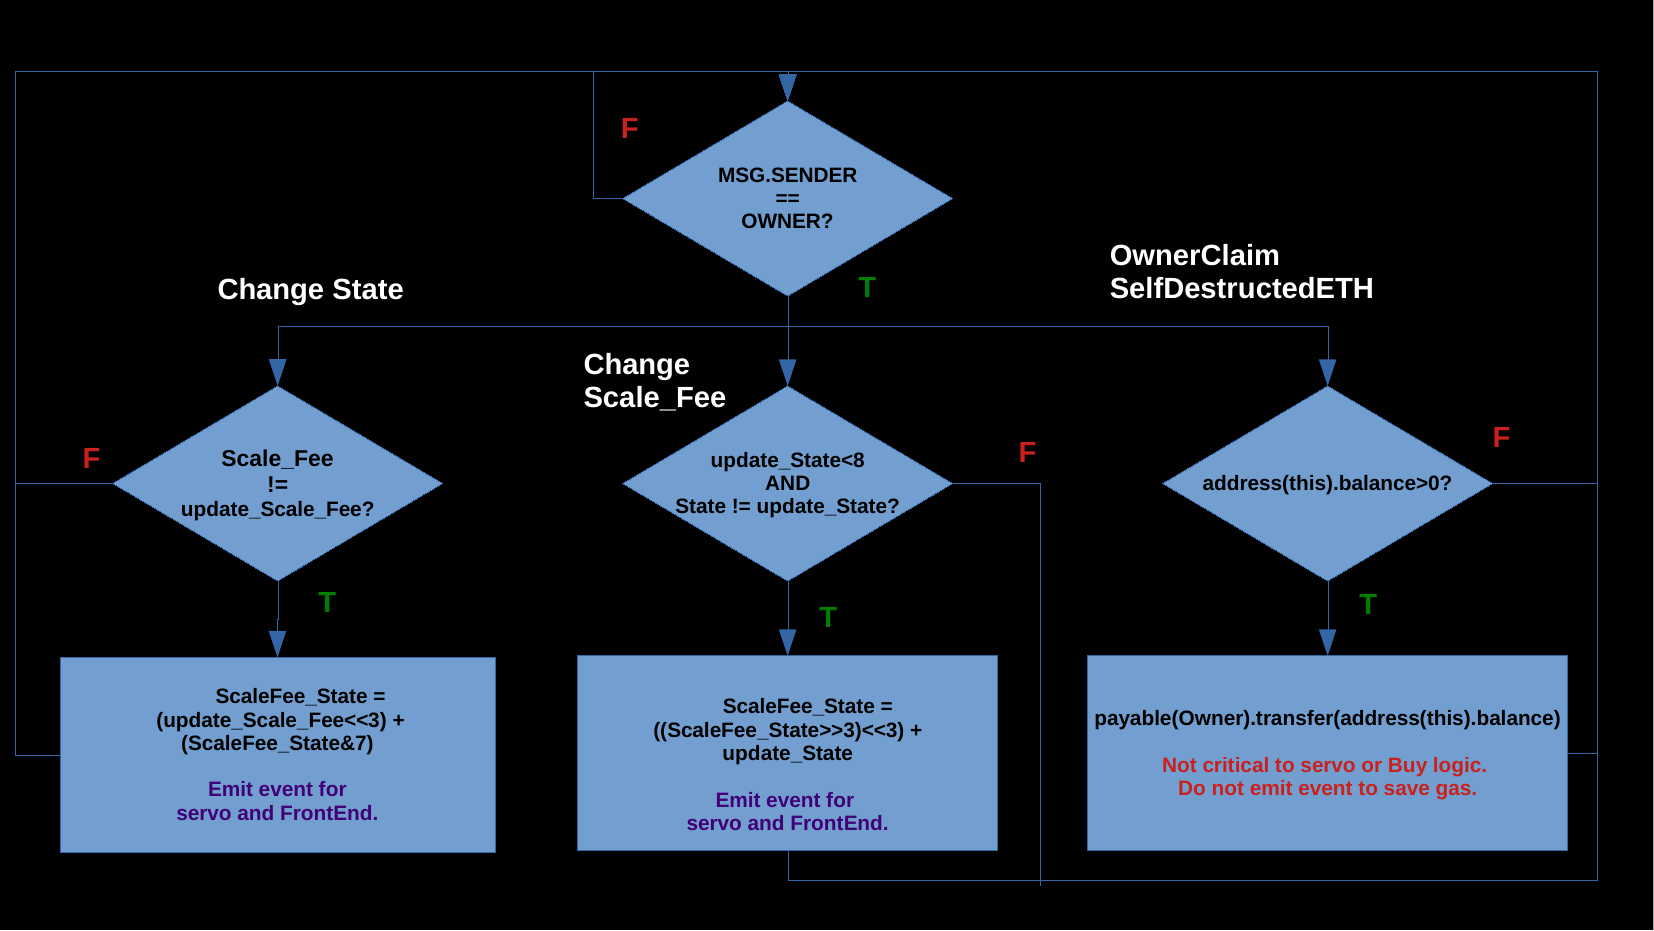

MSG.SENDER
==
OWNER?
F
OwnerClaim
SelfDestructedETH
T
Change State
Change Scale_Fee
Scale_Fee
!=
update_Scale_Fee?
update_State<8
AND
State != update_State?
address(this).balance>0?
F
F
F
T
T
T
 ScaleFee_State =
((ScaleFee_State>>3)<<3) +
update_State
Emit event for
servo and FrontEnd.
payable(Owner).transfer(address(this).balance)
Not critical to servo or Buy logic.
Do not emit event to save gas.
 ScaleFee_State =
 (update_Scale_Fee<<3) +
(ScaleFee_State&7)
 Emit event for
servo and FrontEnd.